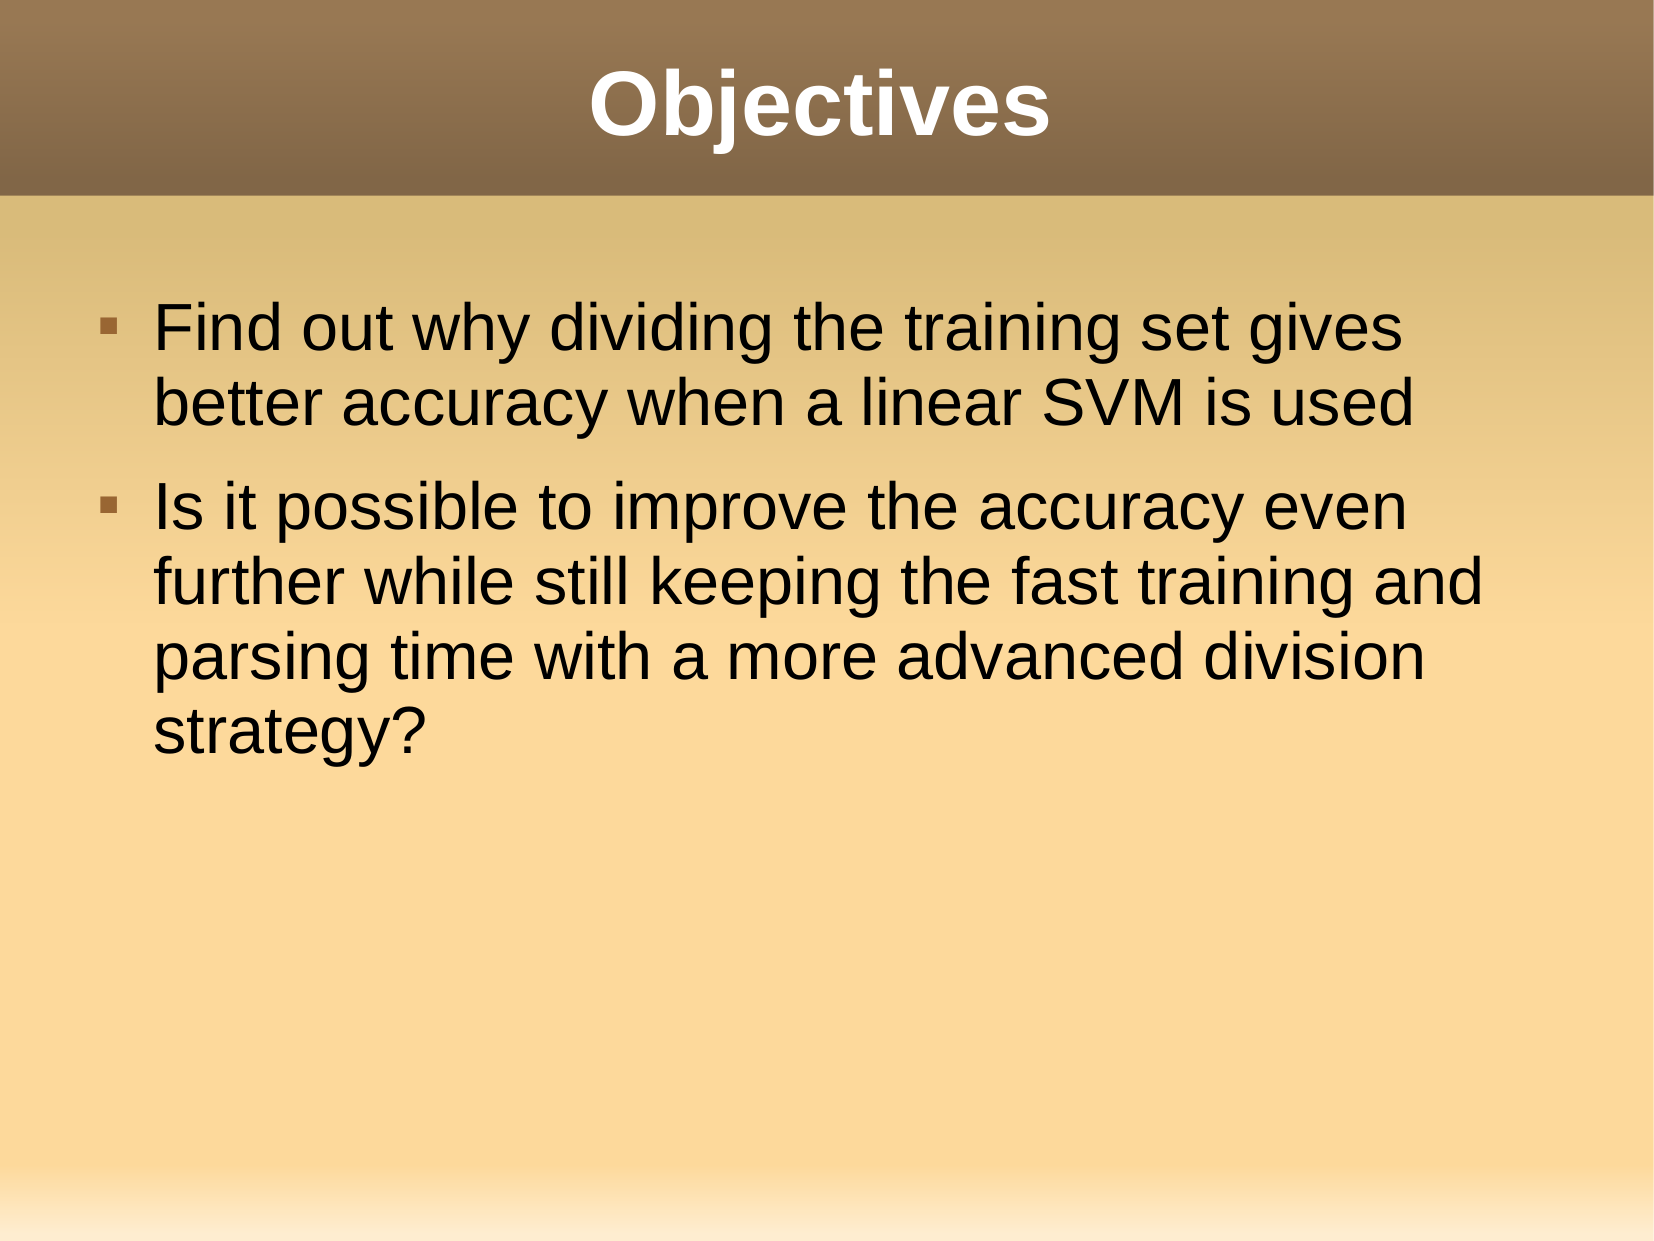

# Objectives
Find out why dividing the training set gives better accuracy when a linear SVM is used
Is it possible to improve the accuracy even further while still keeping the fast training and parsing time with a more advanced division strategy?